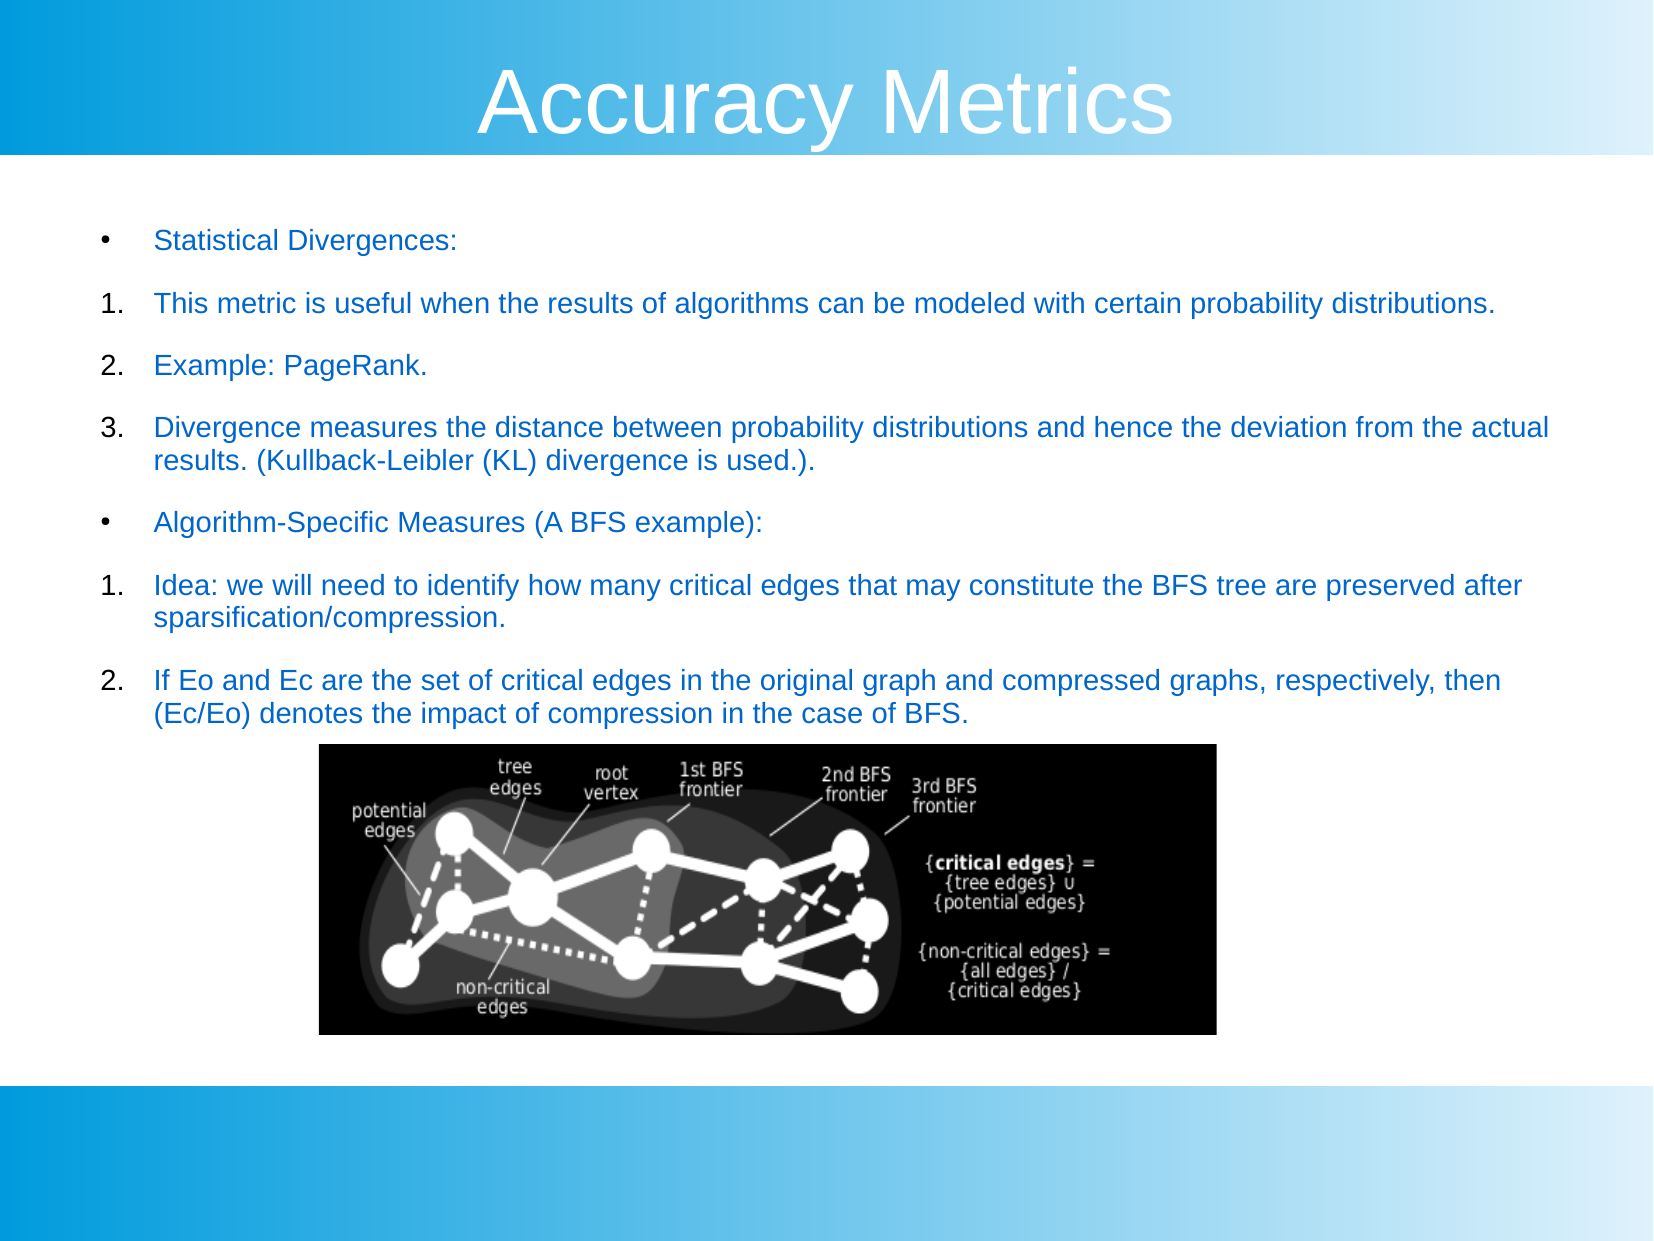

# Accuracy Metrics
Statistical Divergences:
This metric is useful when the results of algorithms can be modeled with certain probability distributions.
Example: PageRank.
Divergence measures the distance between probability distributions and hence the deviation from the actual results. (Kullback-Leibler (KL) divergence is used.).
Algorithm-Specific Measures (A BFS example):
Idea: we will need to identify how many critical edges that may constitute the BFS tree are preserved after sparsification/compression.
If Eo and Ec are the set of critical edges in the original graph and compressed graphs, respectively, then (Ec/Eo) denotes the impact of compression in the case of BFS.